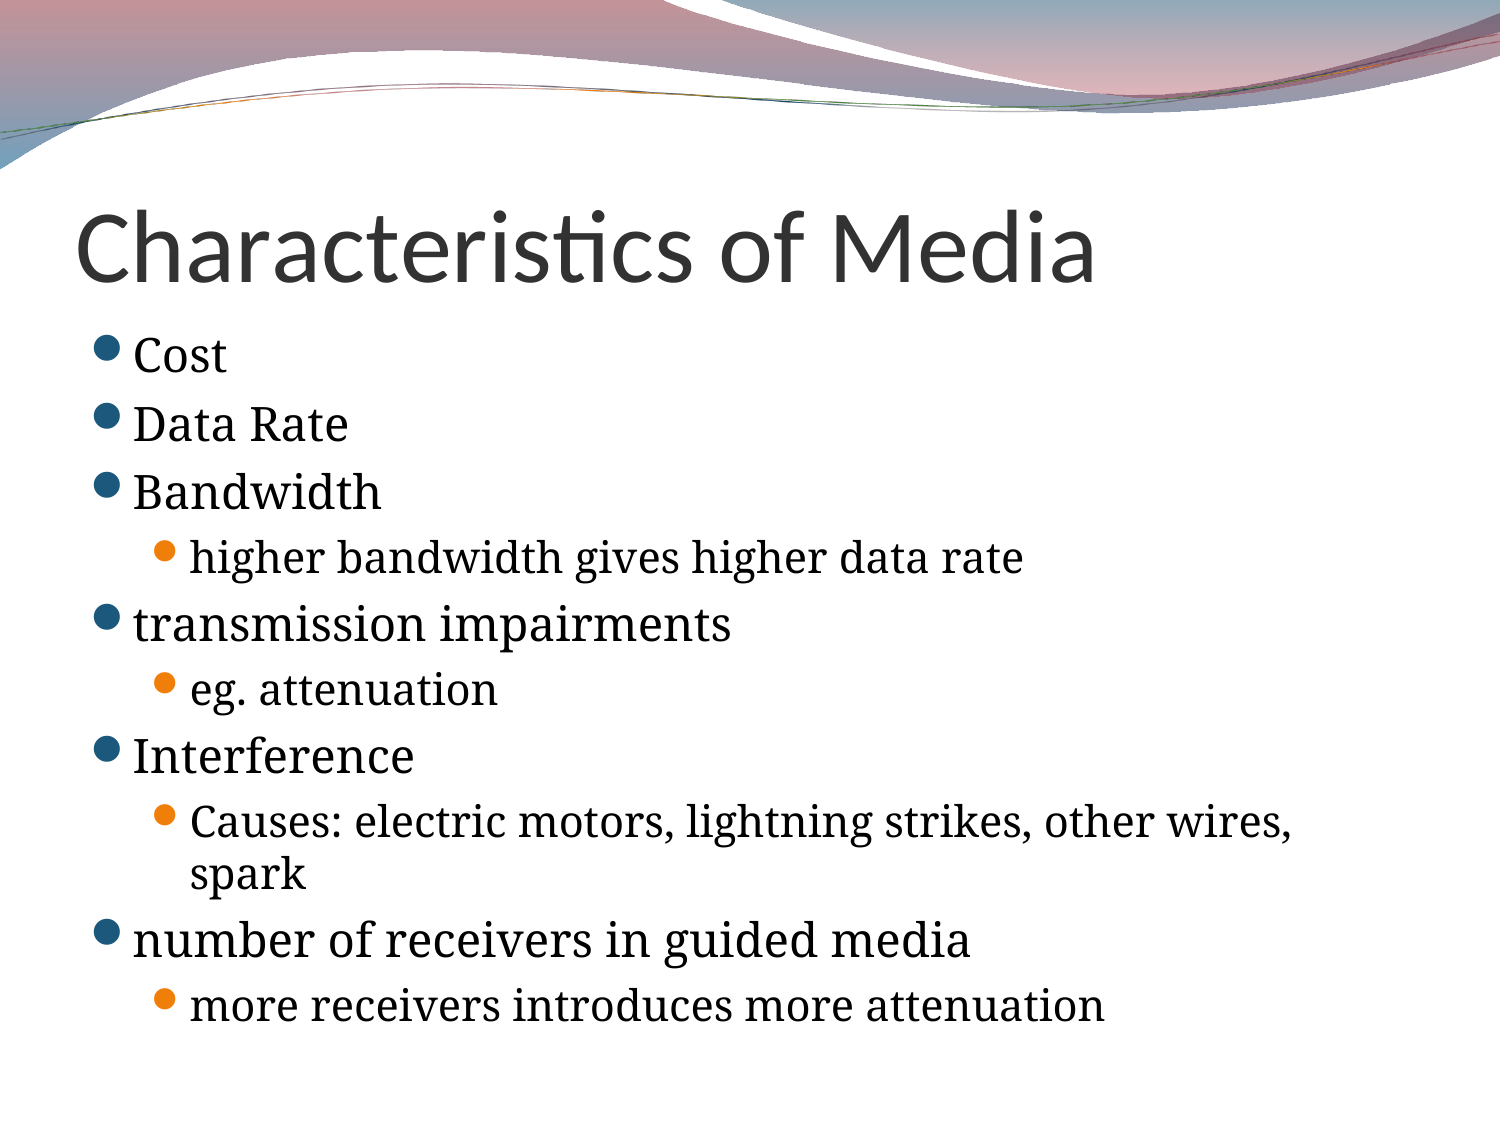

# Characteristics of Media
Cost
Data Rate
Bandwidth
higher bandwidth gives higher data rate
transmission impairments
eg. attenuation
Interference
Causes: electric motors, lightning strikes, other wires, spark
number of receivers in guided media
more receivers introduces more attenuation